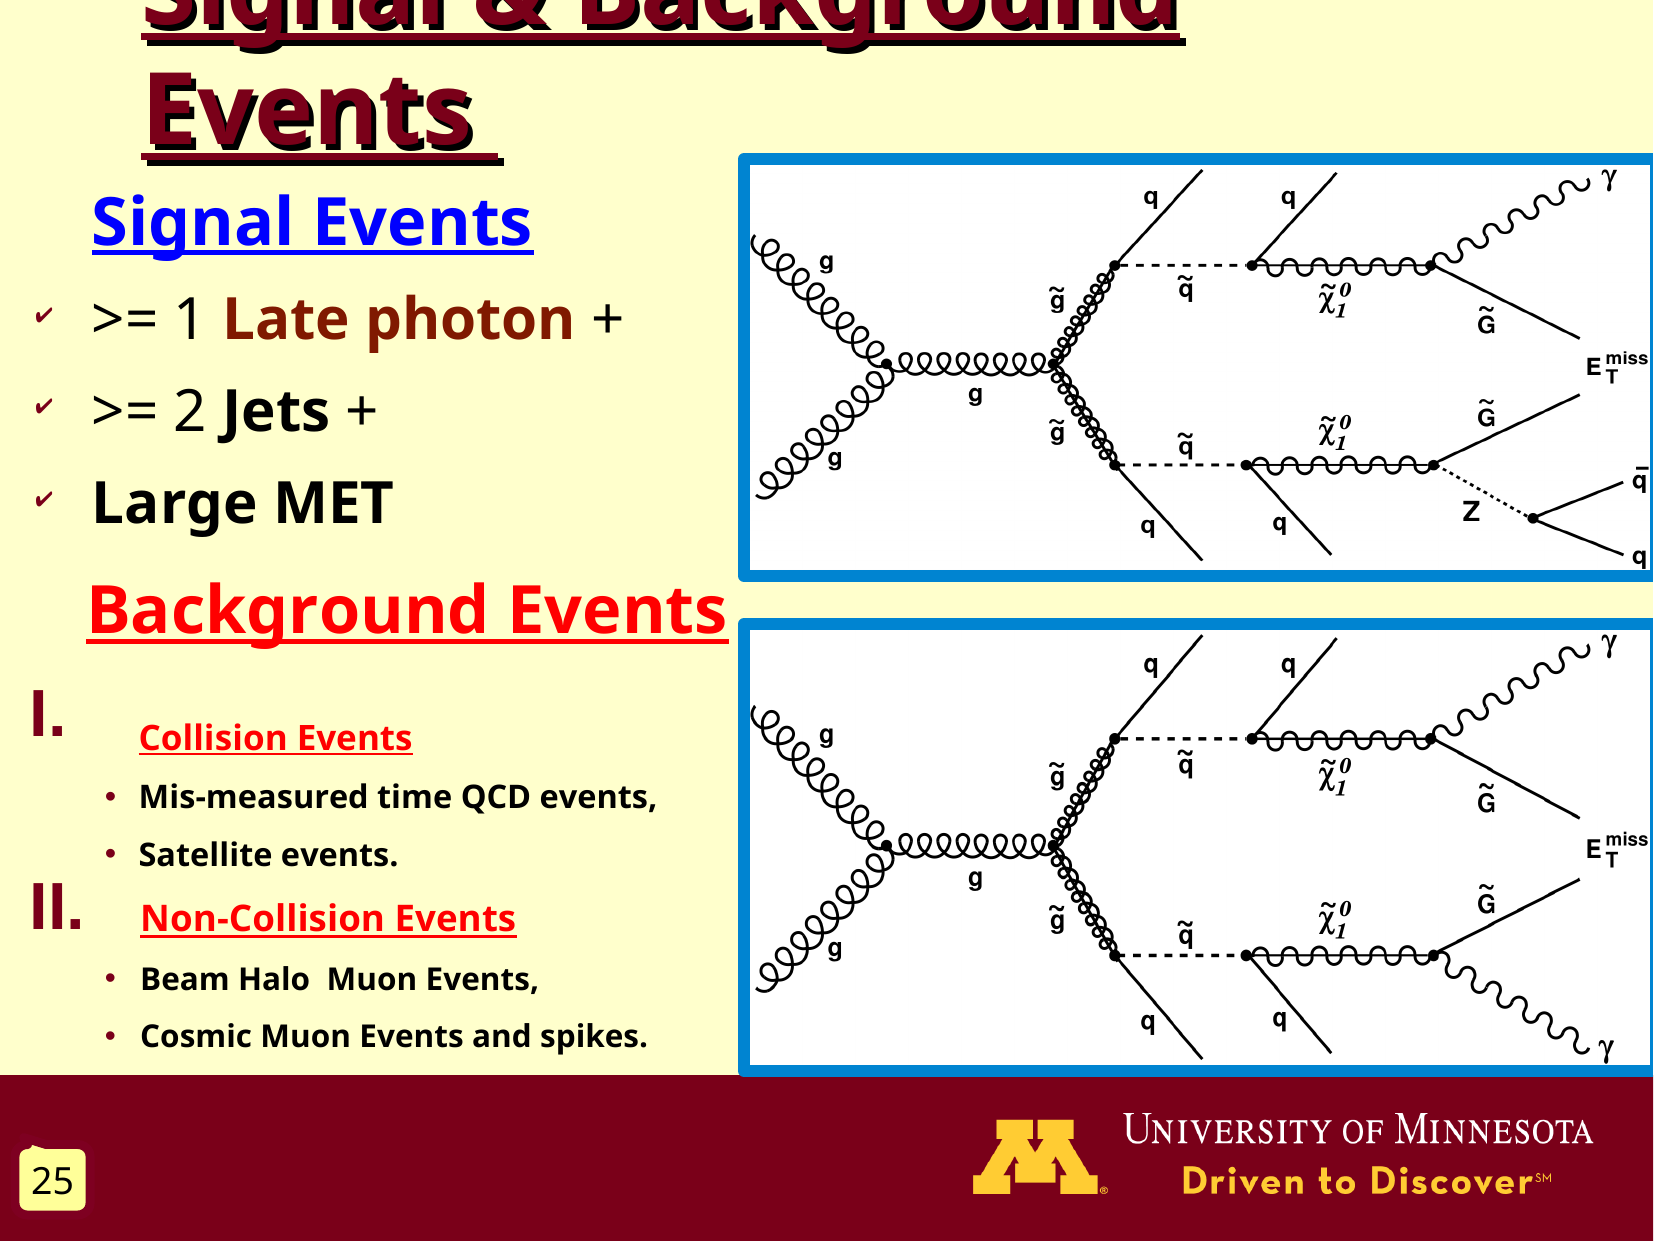

# Signal & Background Events
Signal Events
>= 1 Late photon +
>= 2 Jets +
Large MET
Background Events
Collision Events
Mis-measured time QCD events,
Satellite events.
Non-Collision Events
Beam Halo Muon Events,
Cosmic Muon Events and spikes.
25